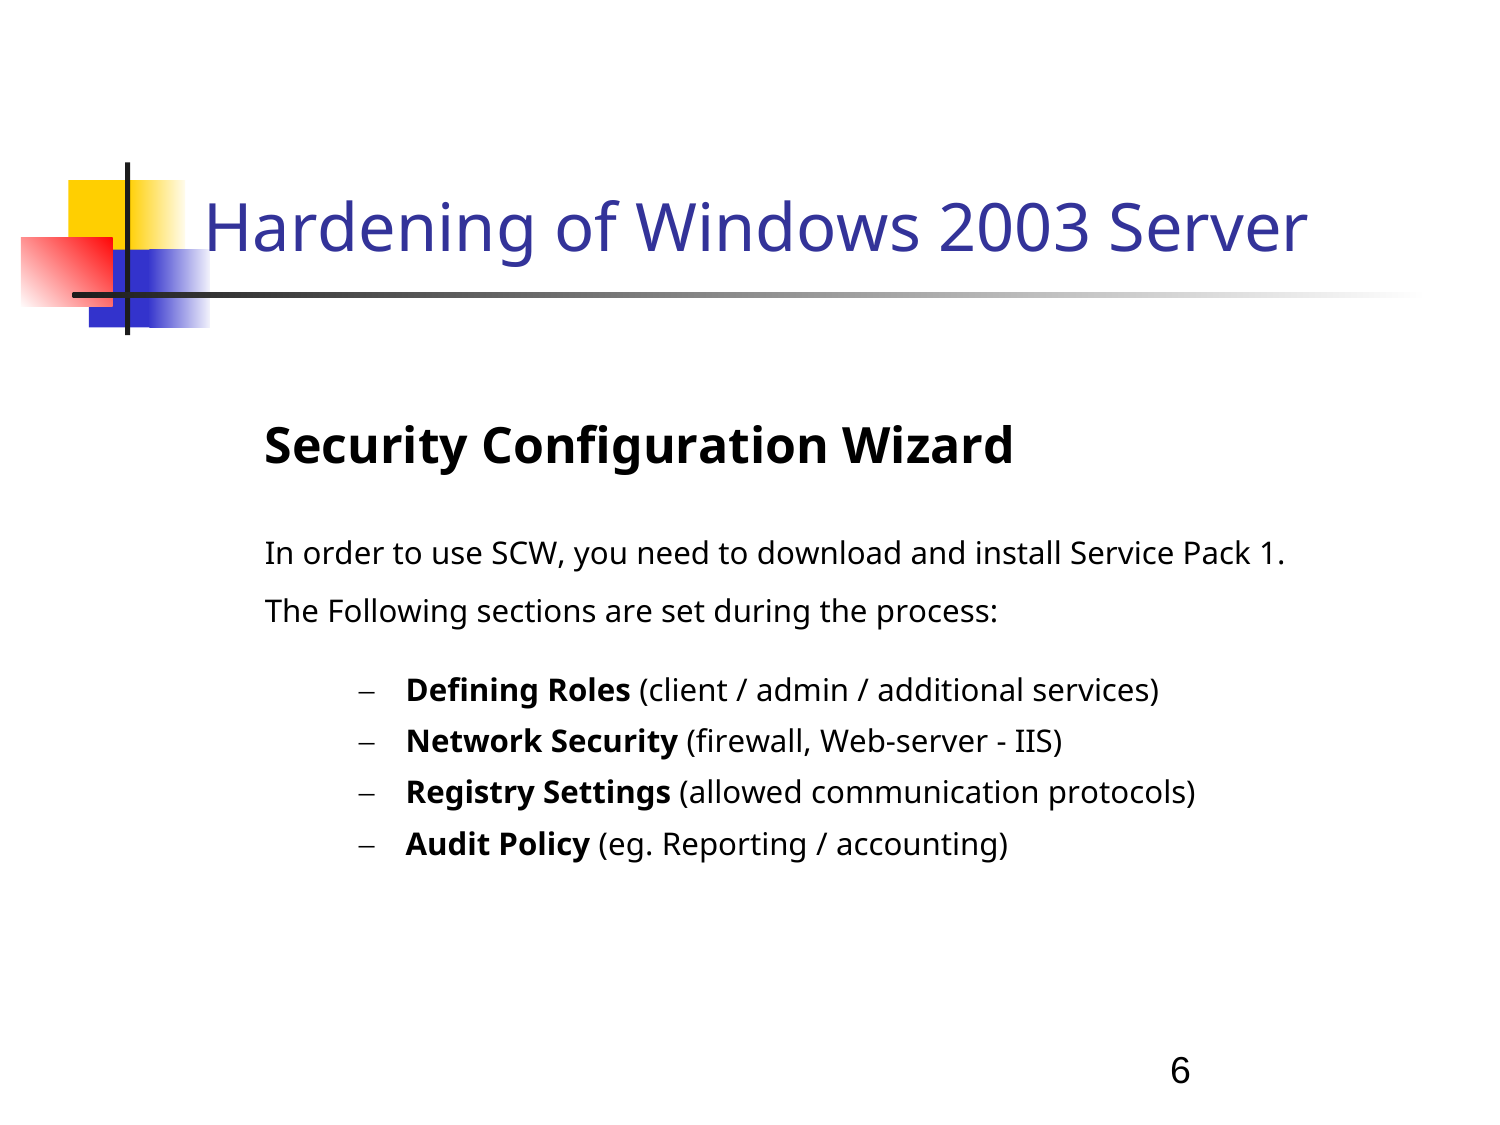

# Hardening of Windows 2003 Server
Security Configuration Wizard
In order to use SCW, you need to download and install Service Pack 1.
The Following sections are set during the process:
Defining Roles (client / admin / additional services)
Network Security (firewall, Web-server - IIS)
Registry Settings (allowed communication protocols)
Audit Policy (eg. Reporting / accounting)
6